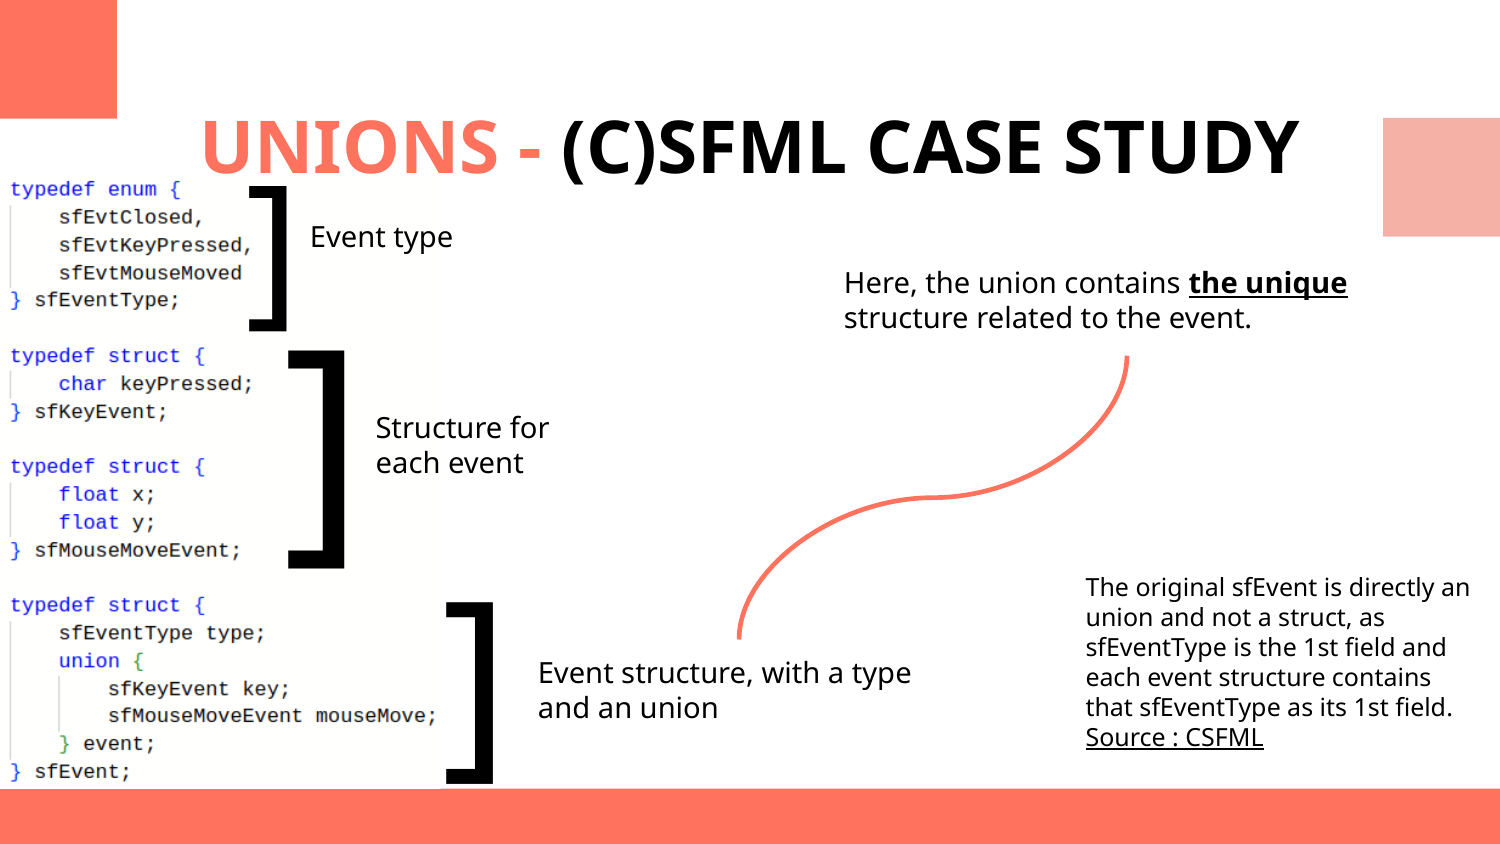

# UNIONS - (C)SFML CASE STUDY
]
Event type
Here, the union contains the unique structure related to the event.
]
Structure for each event
]
The original sfEvent is directly an union and not a struct, as sfEventType is the 1st field and each event structure contains that sfEventType as its 1st field.
Source : CSFML
Event structure, with a type and an union